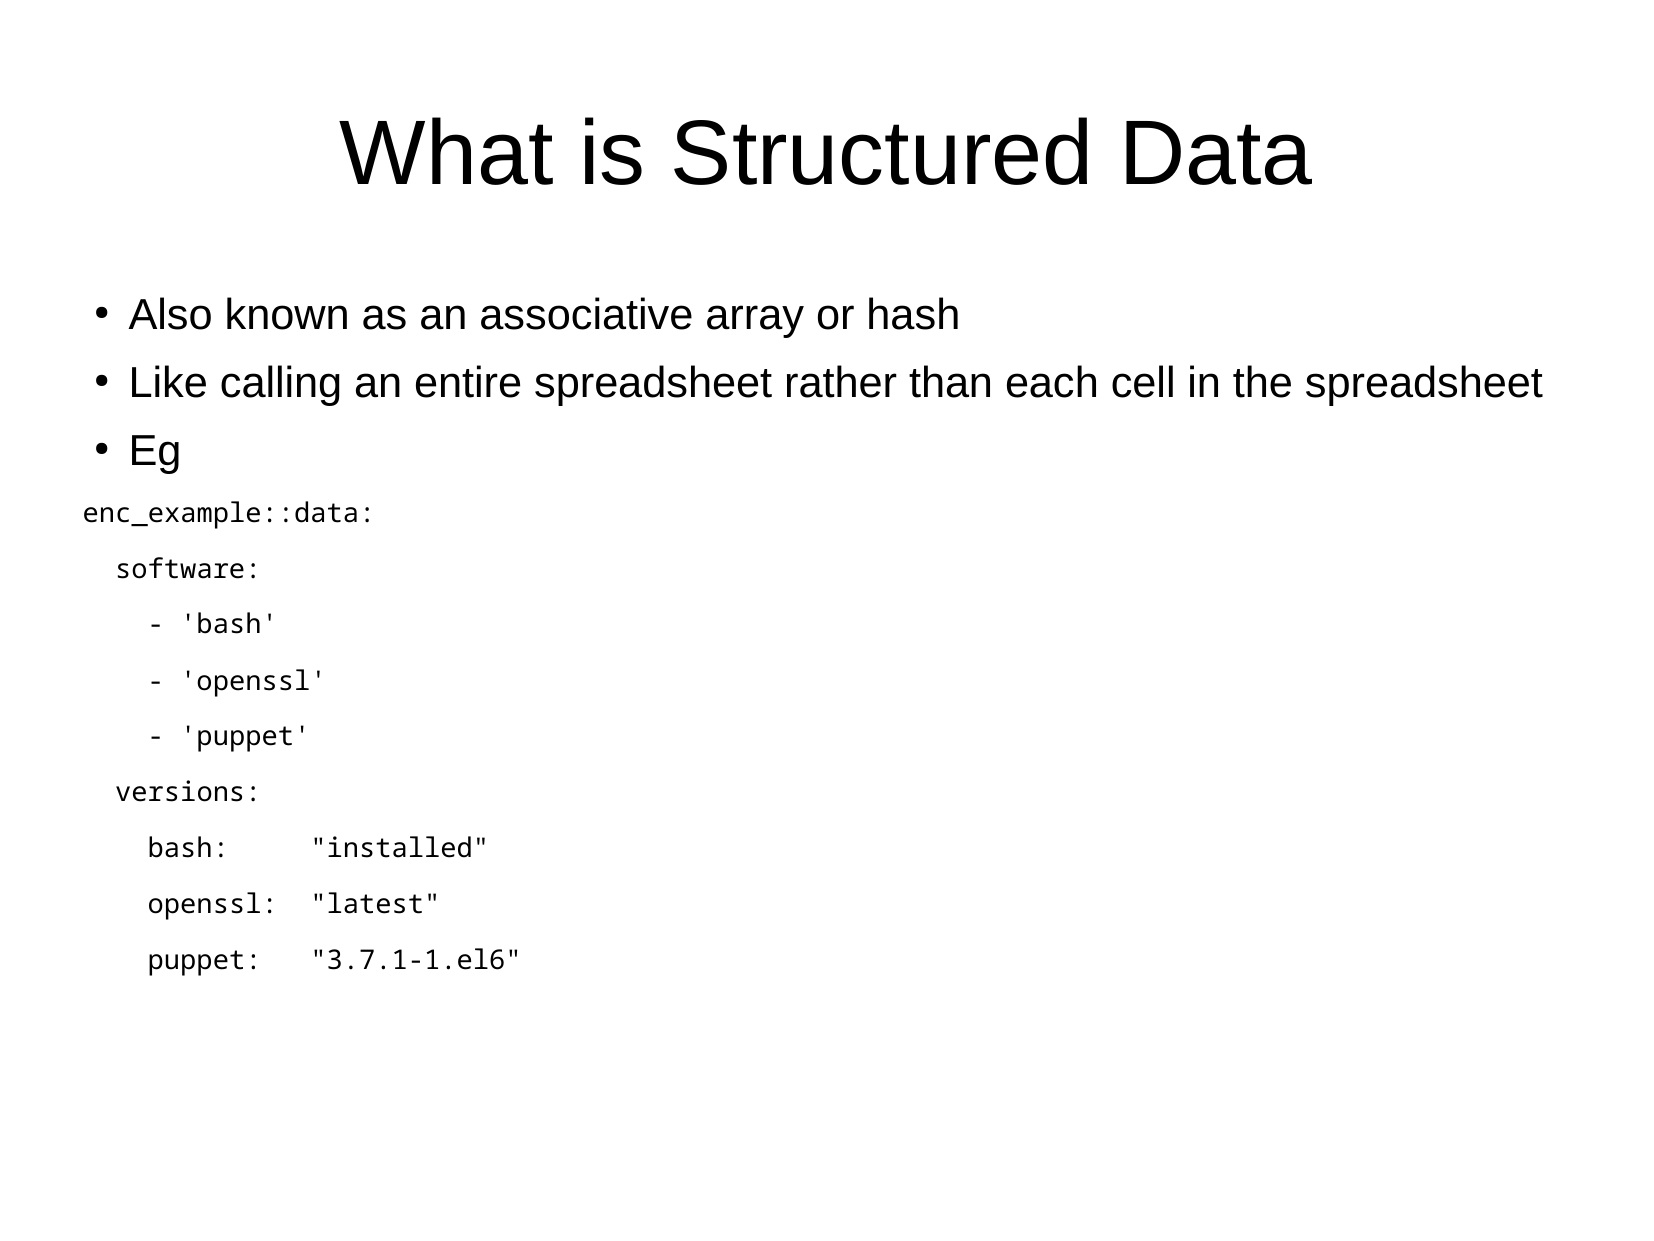

# What is Structured Data
Also known as an associative array or hash
Like calling an entire spreadsheet rather than each cell in the spreadsheet
Eg
enc_example::data:
 software:
 - 'bash'
 - 'openssl'
 - 'puppet'
 versions:
 bash: "installed"
 openssl: "latest"
 puppet: "3.7.1-1.el6"